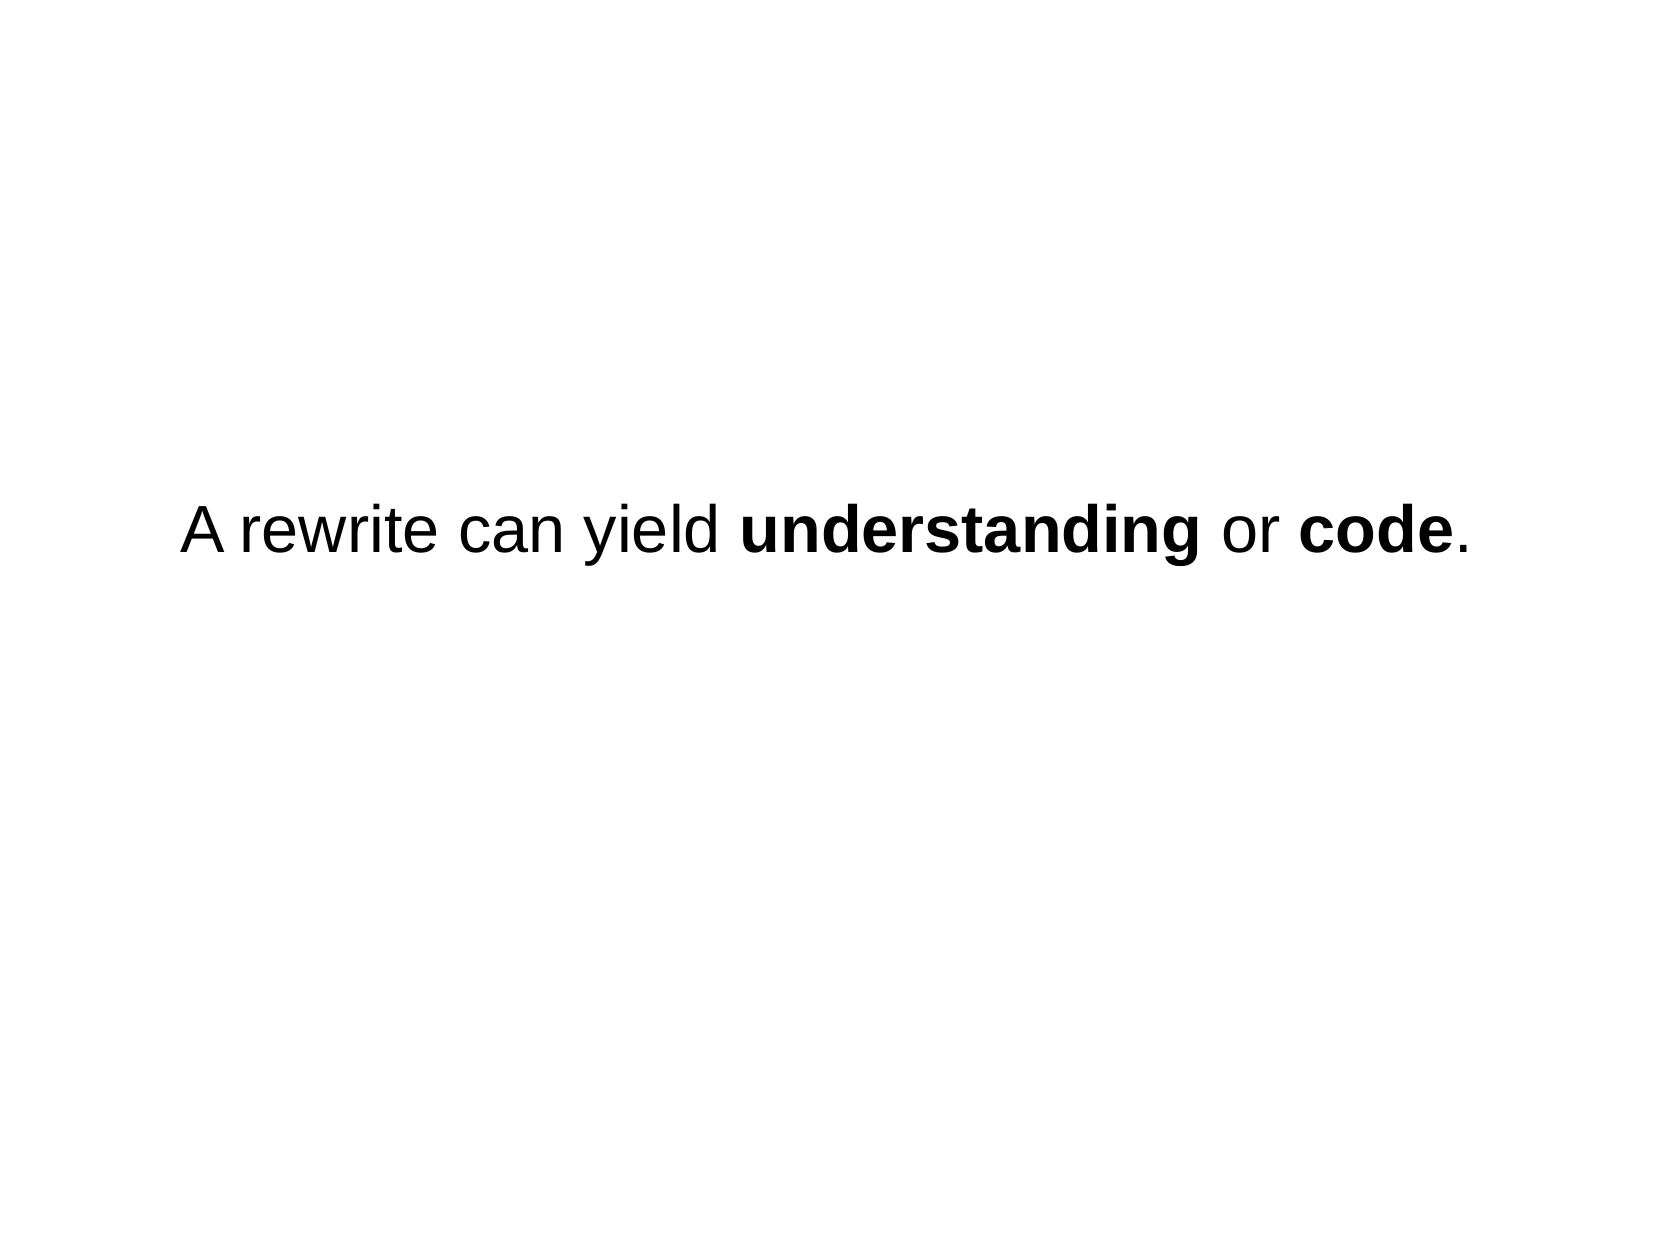

# A rewrite can yield understanding or code.